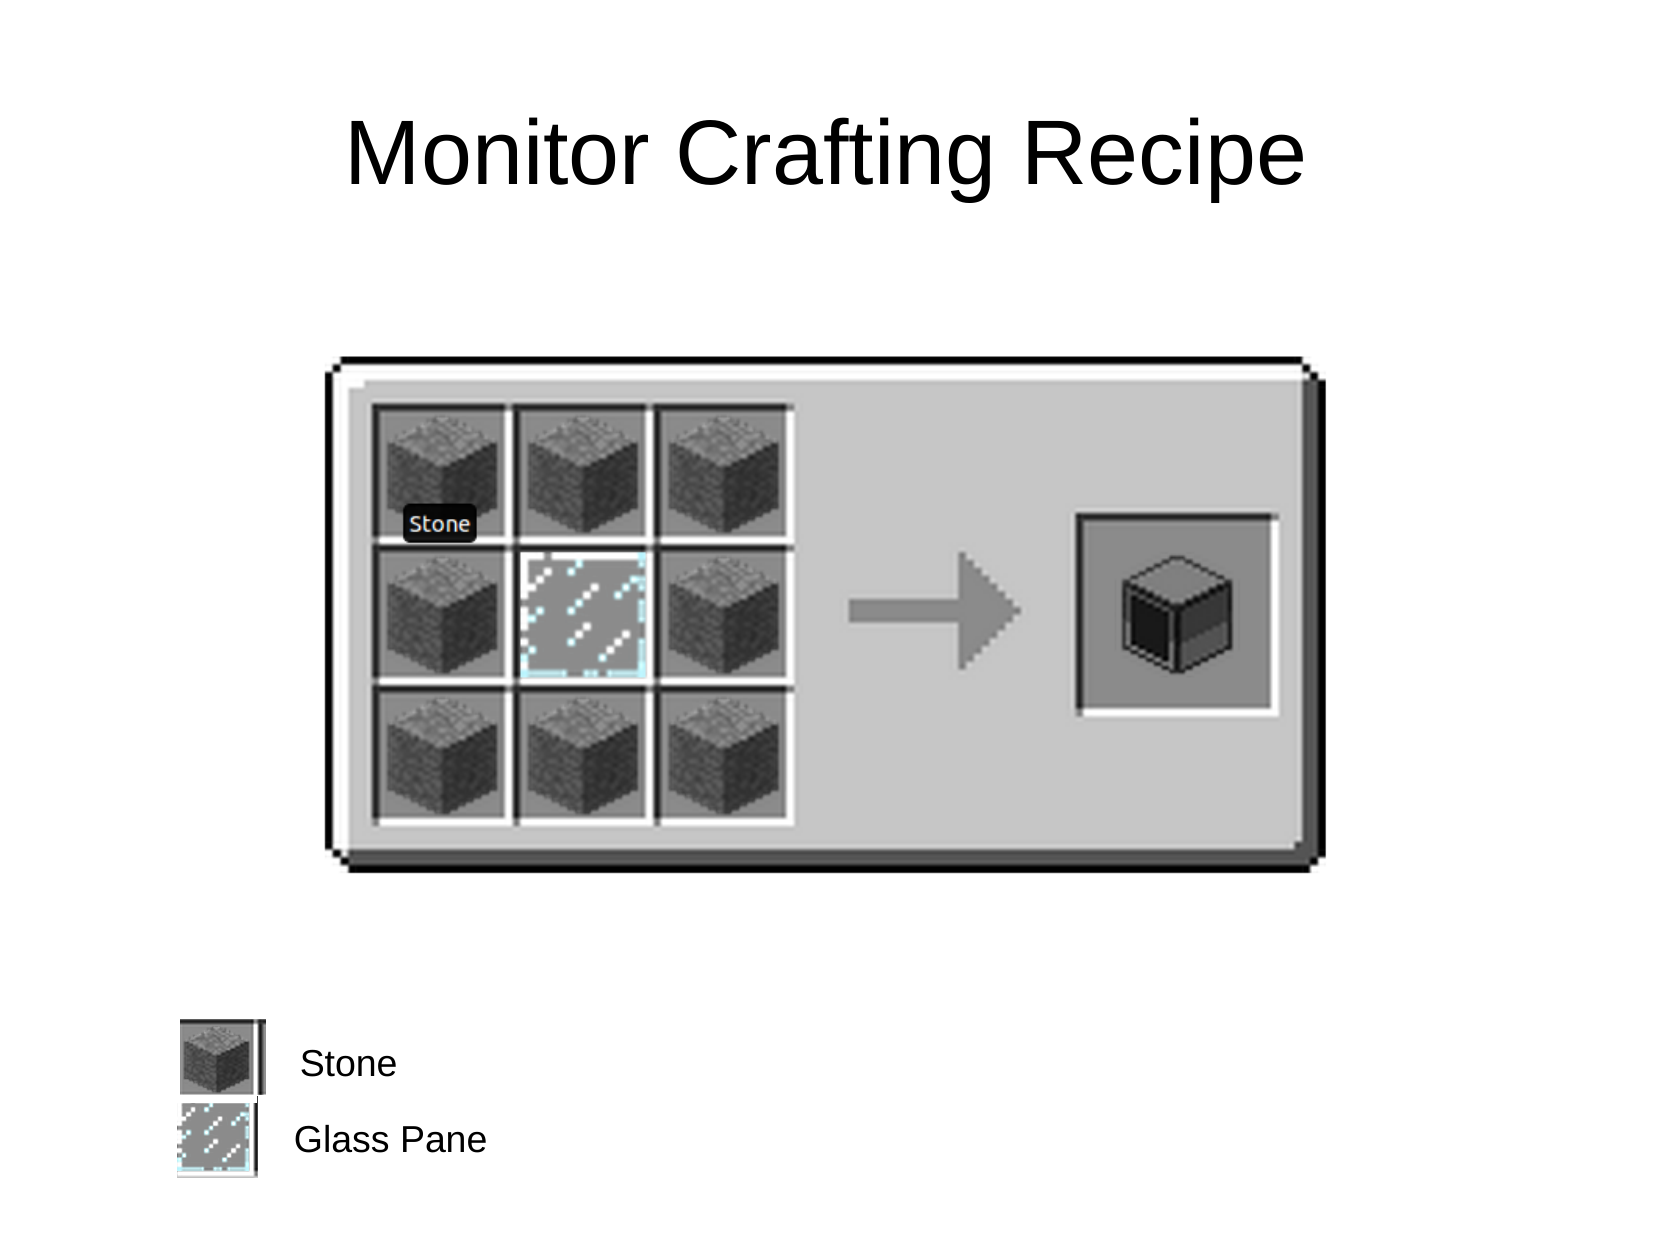

# Monitor Crafting Recipe
Stone
Glass Pane